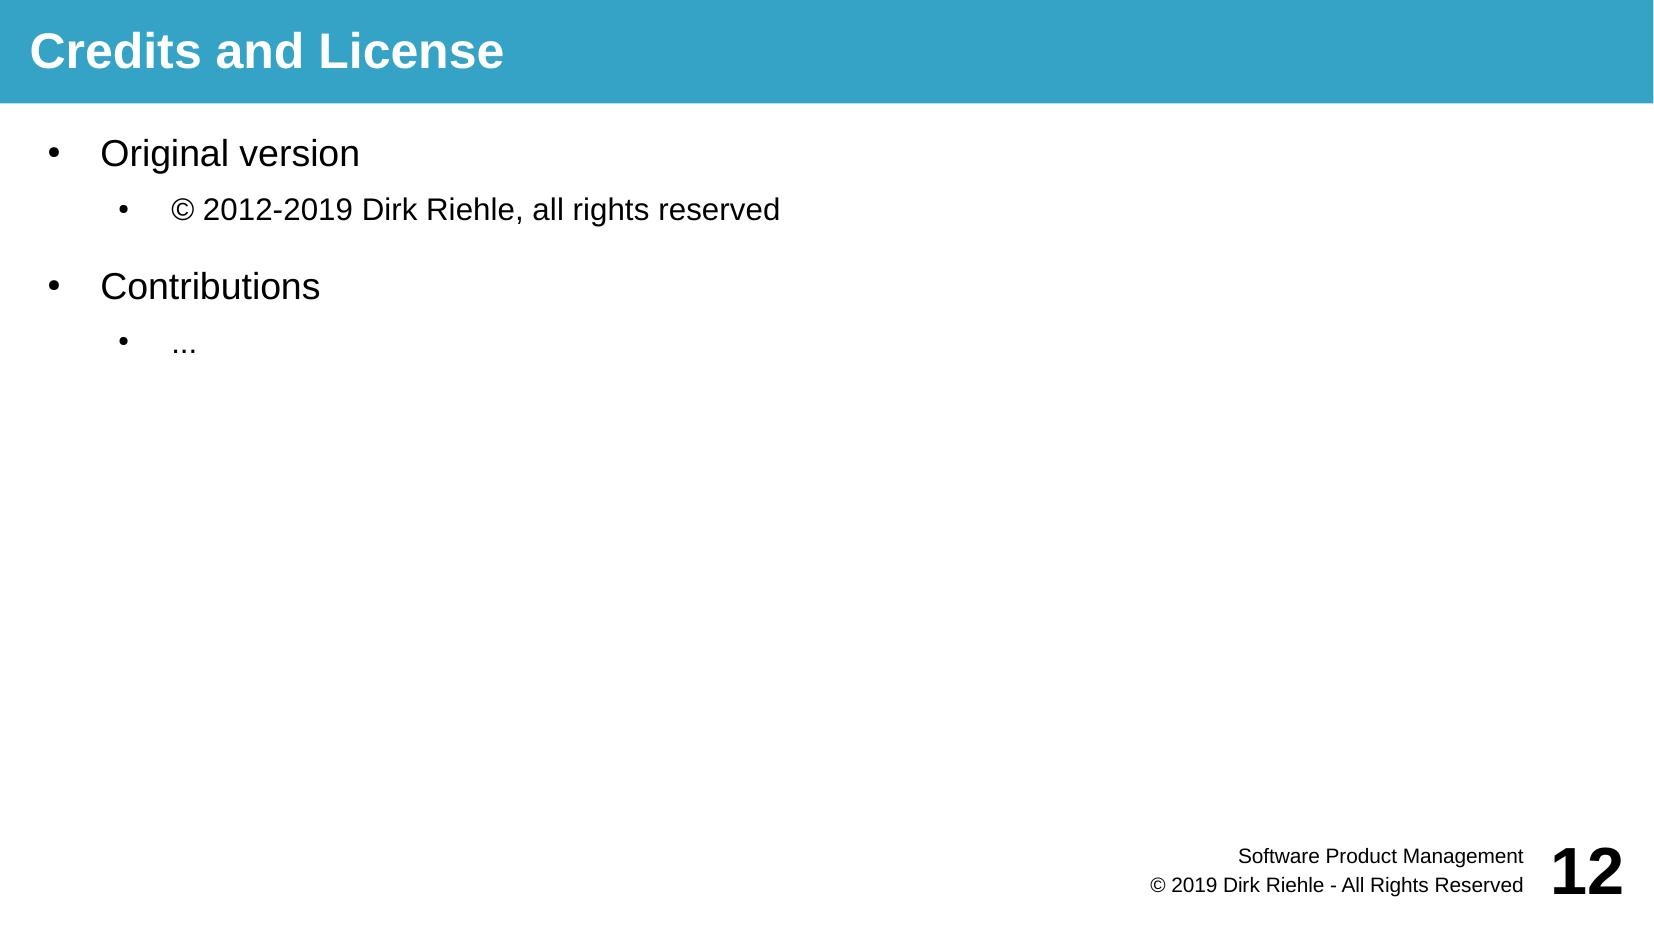

# Credits and License
Original version
© 2012-2019 Dirk Riehle, all rights reserved
Contributions
...
Software Product Management
12
© 2019 Dirk Riehle - All Rights Reserved